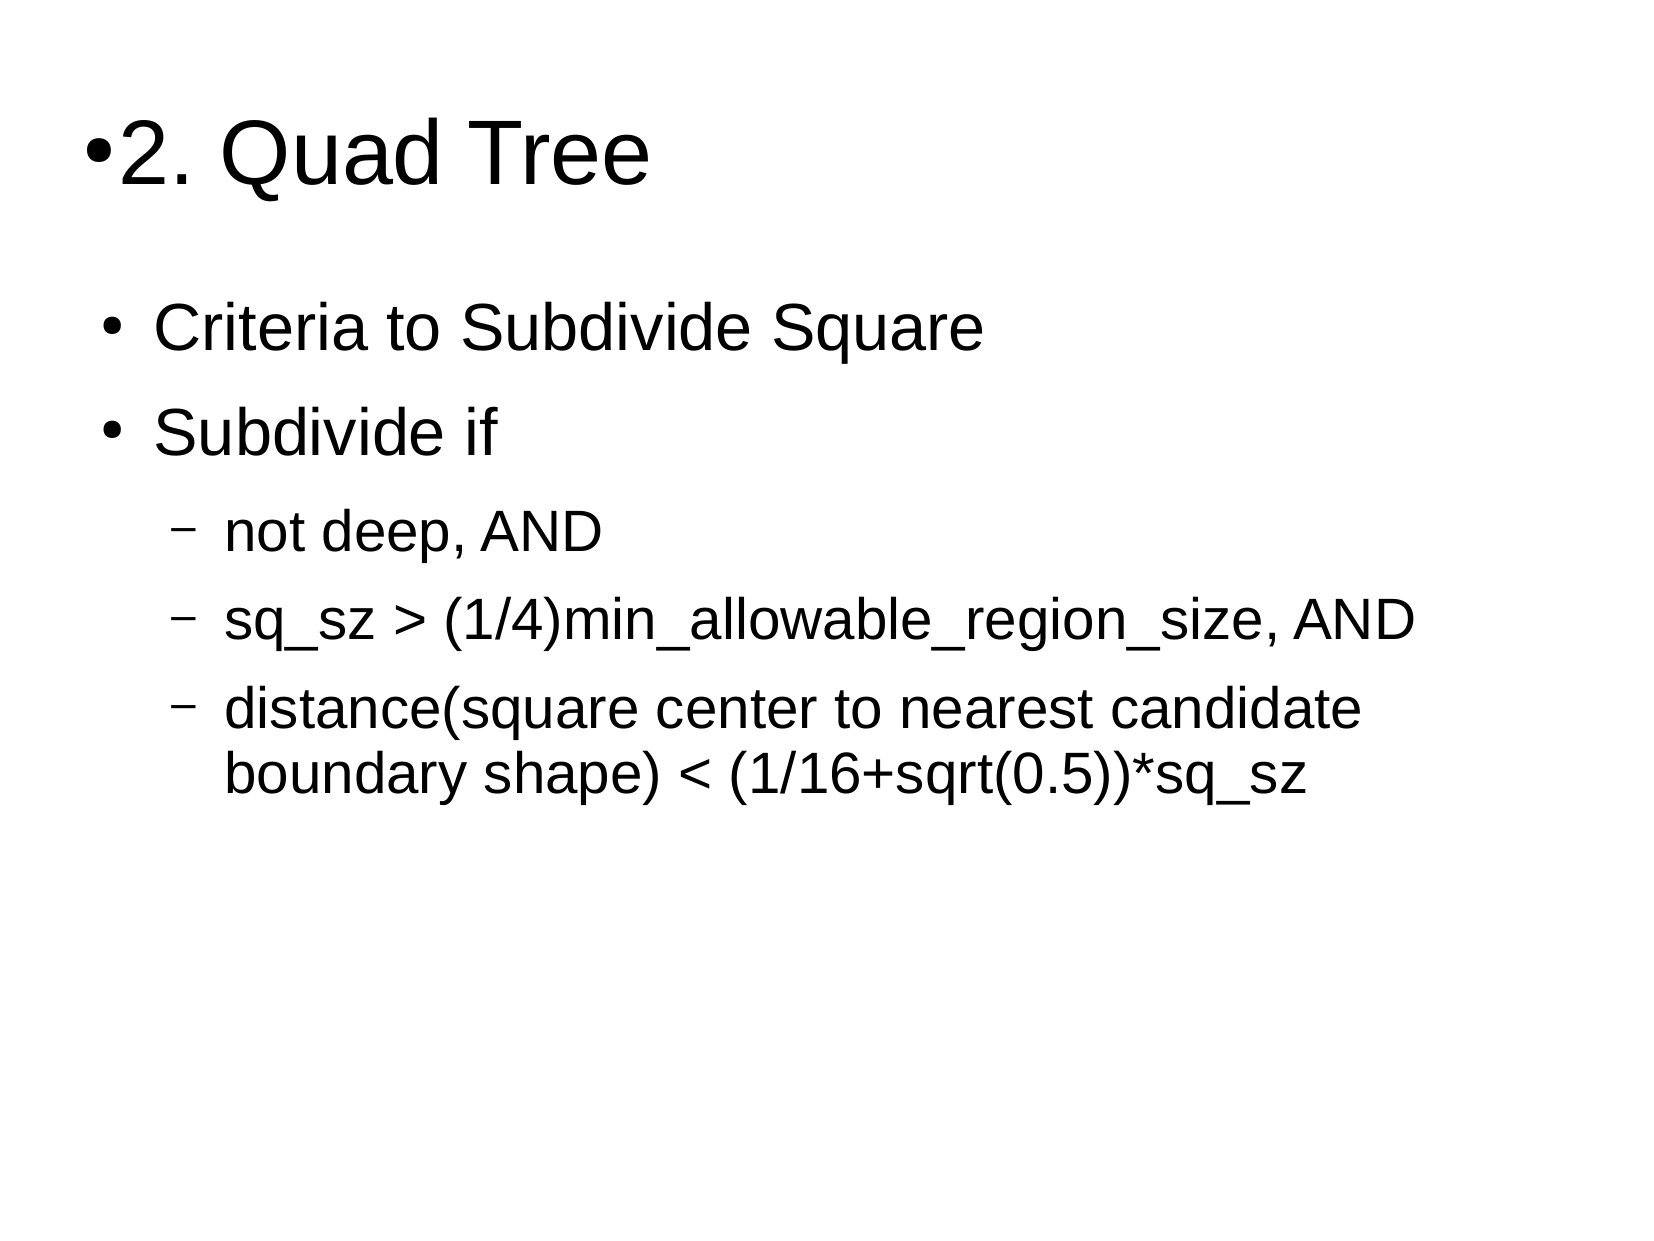

# 2. Quad Tree
Criteria to Subdivide Square
Subdivide if
not deep, AND
sq_sz > (1/4)min_allowable_region_size, AND
distance(square center to nearest candidate boundary shape) < (1/16+sqrt(0.5))*sq_sz